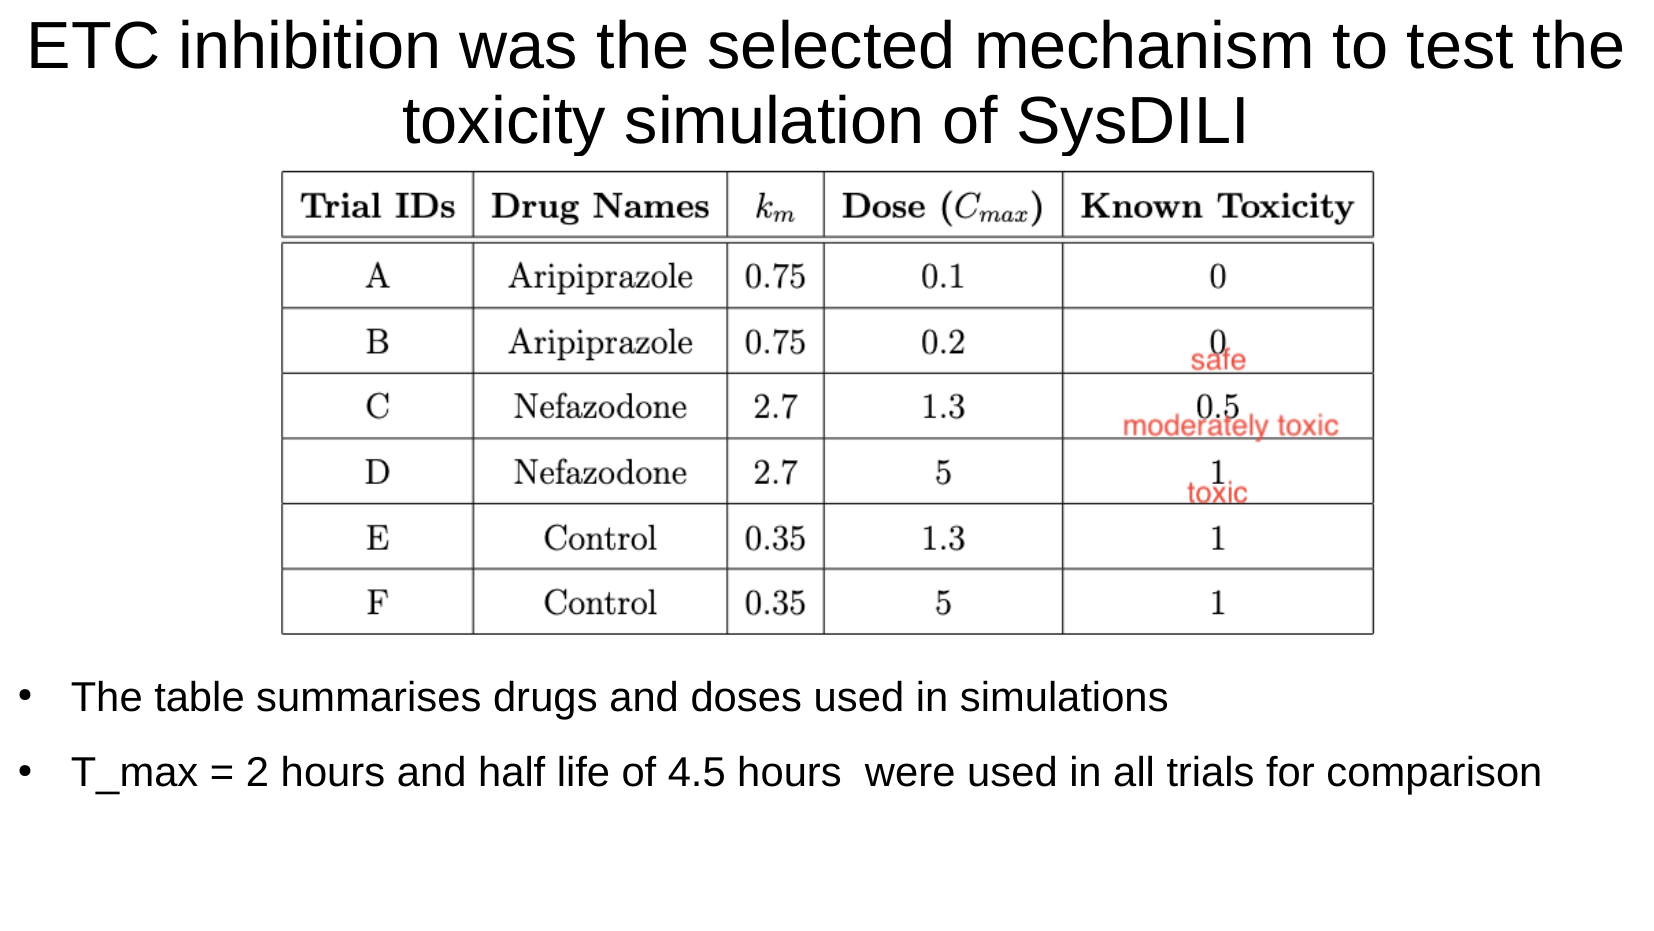

# ETC inhibition was the selected mechanism to test the toxicity simulation of SysDILI
The table summarises drugs and doses used in simulations
T_max = 2 hours and half life of 4.5 hours were used in all trials for comparison